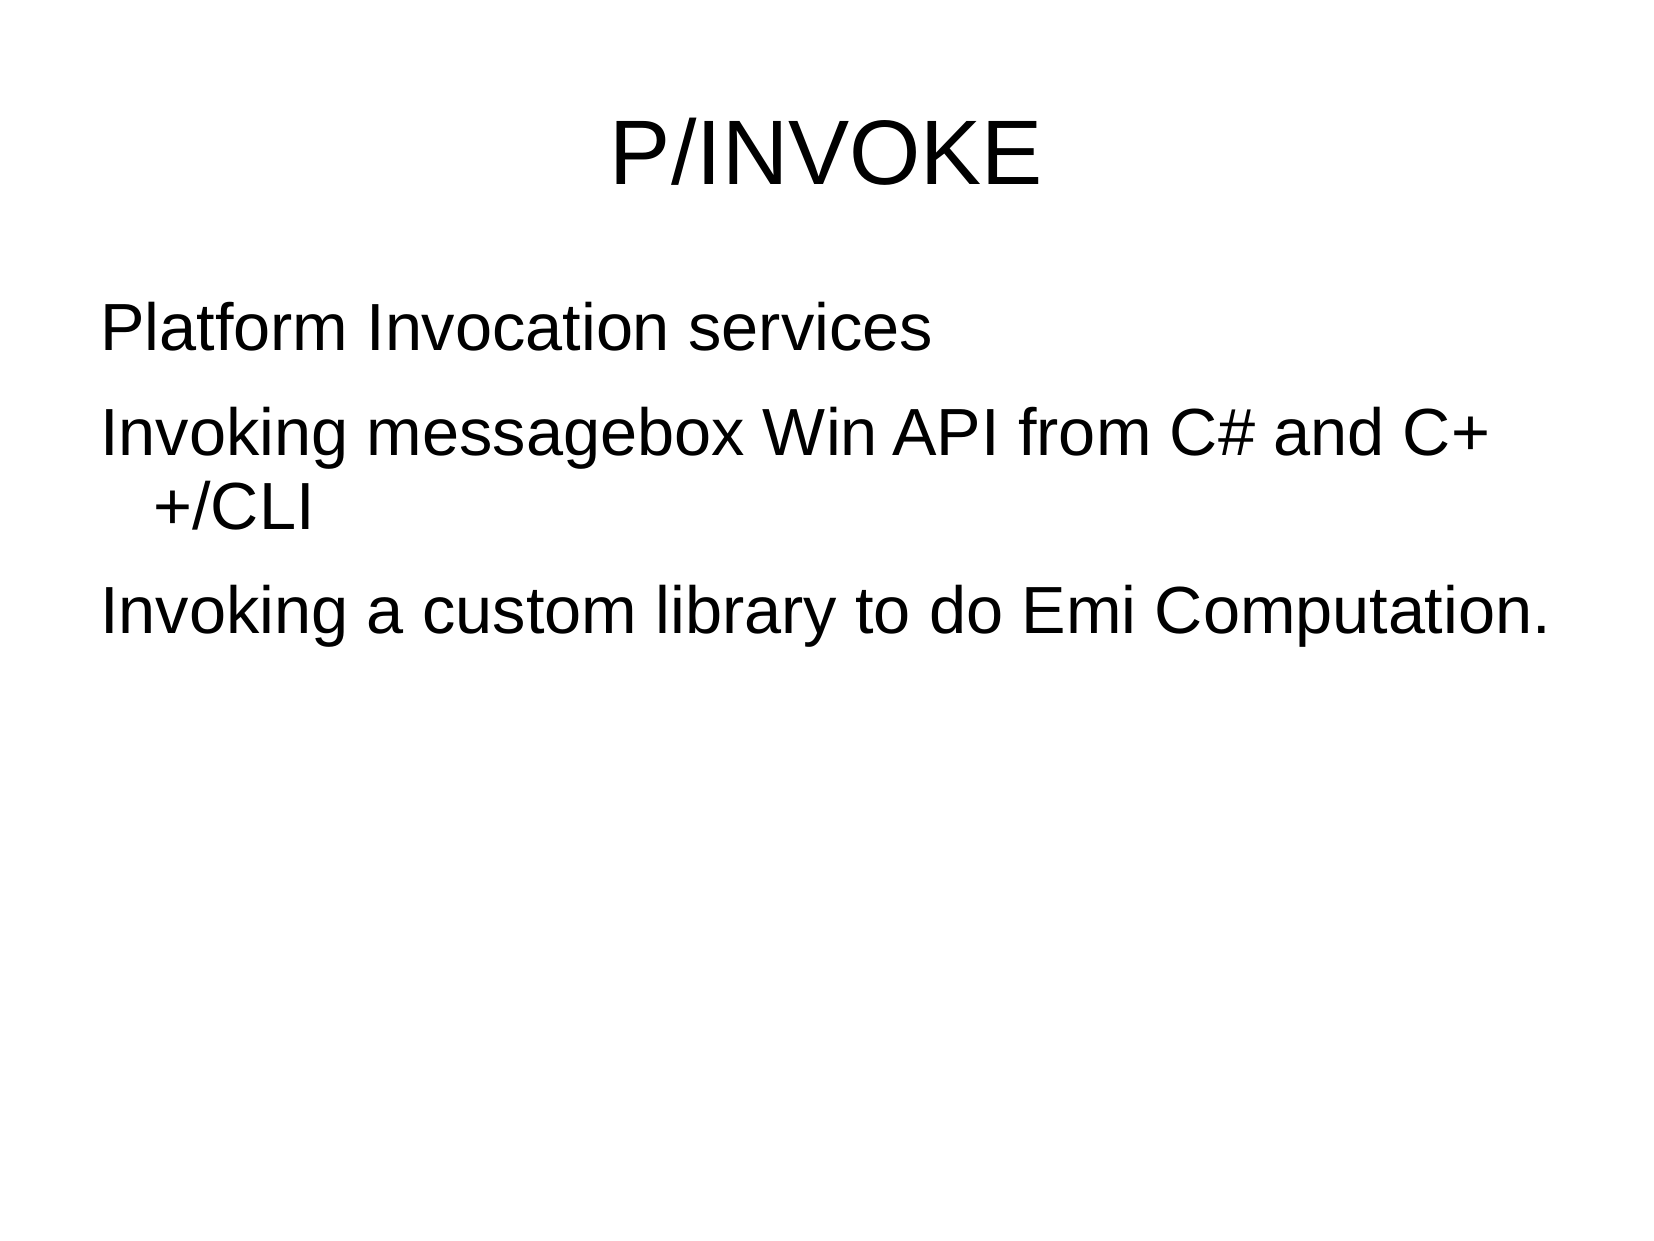

# P/INVOKE
Platform Invocation services
Invoking messagebox Win API from C# and C++/CLI
Invoking a custom library to do Emi Computation.